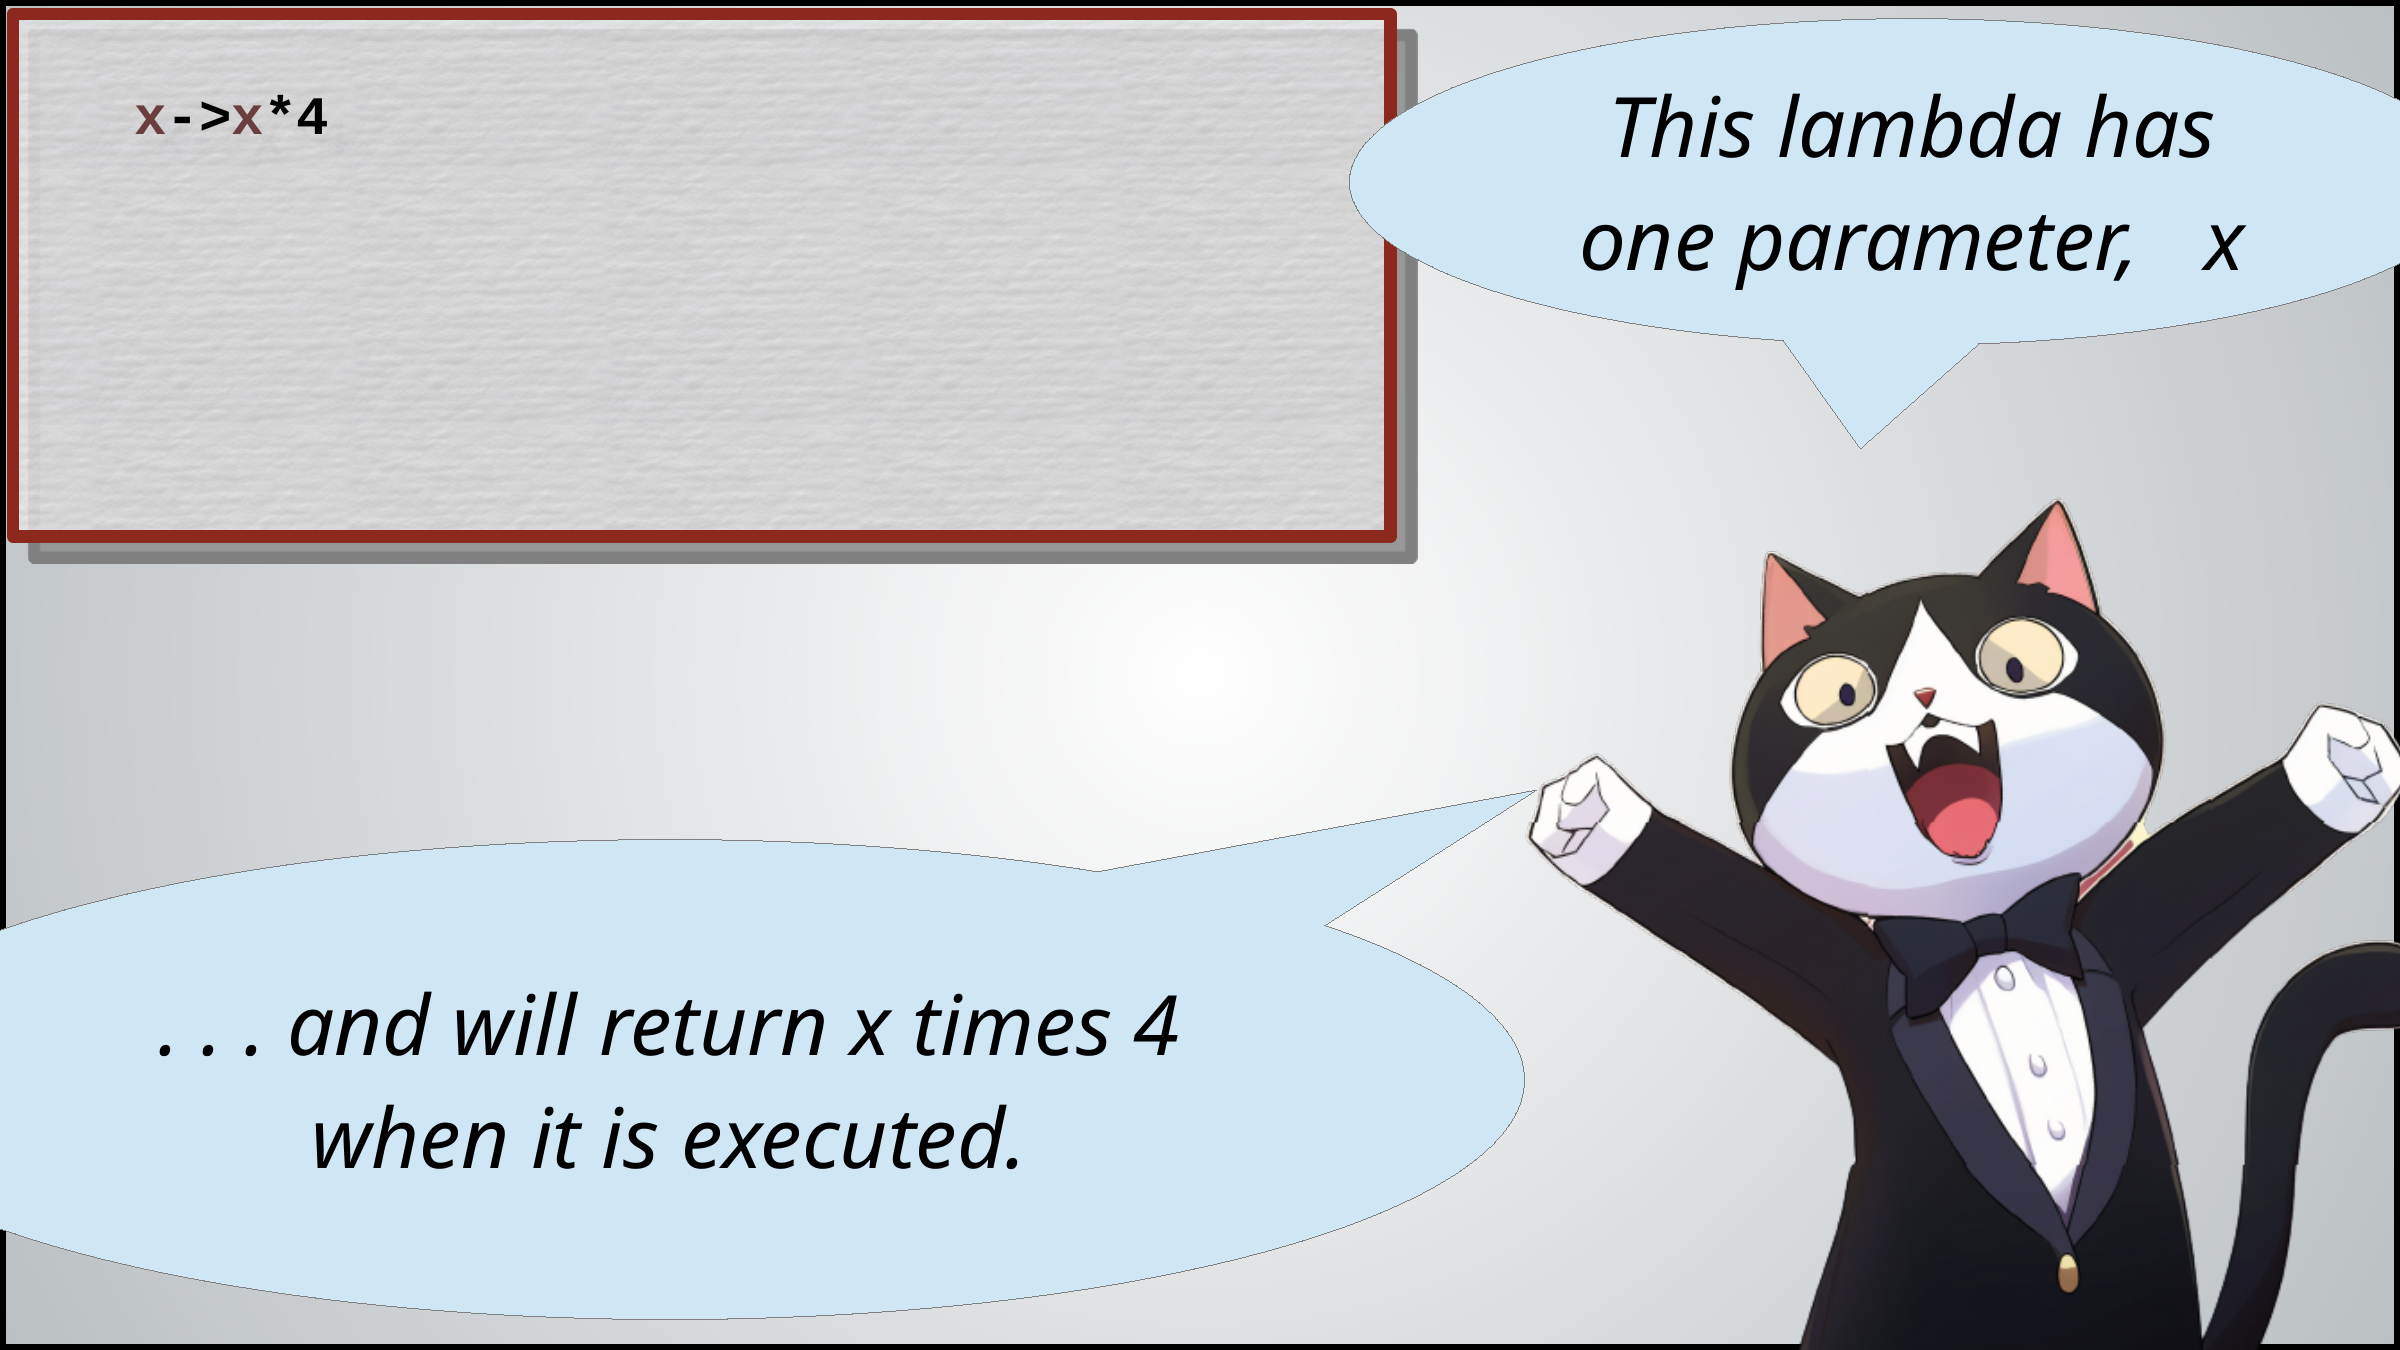

x->x*4
This lambda has one parameter, x
. . . and will return x times 4 when it is executed.